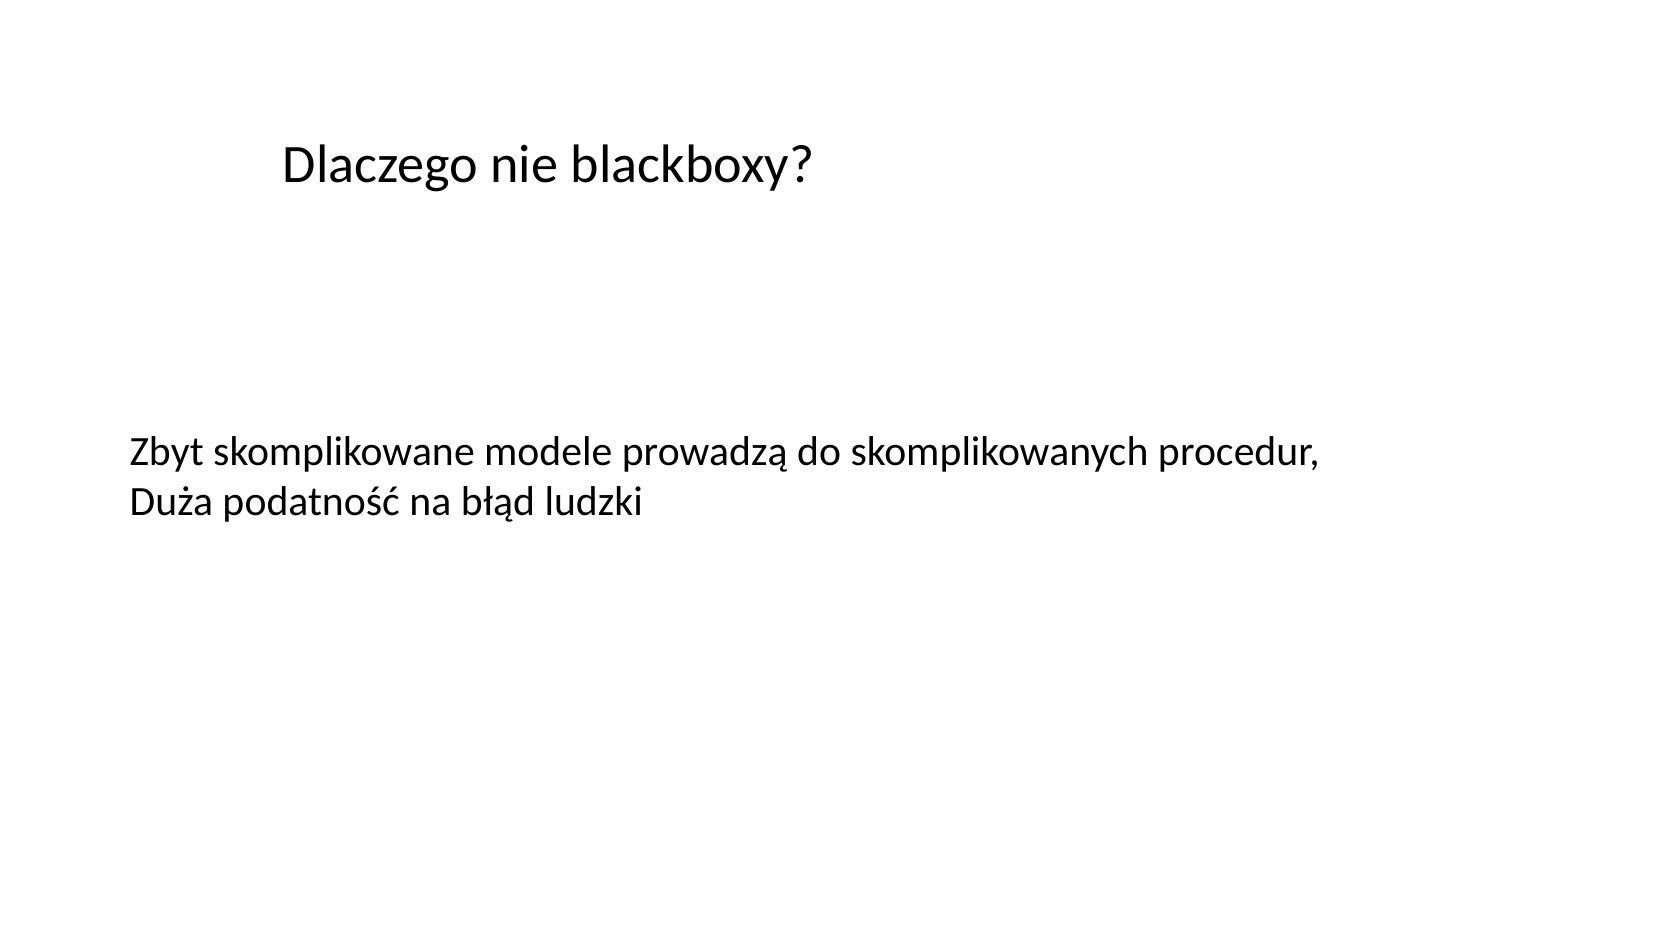

Dlaczego nie blackboxy?
Zbyt skomplikowane modele prowadzą do skomplikowanych procedur,
Duża podatność na błąd ludzki